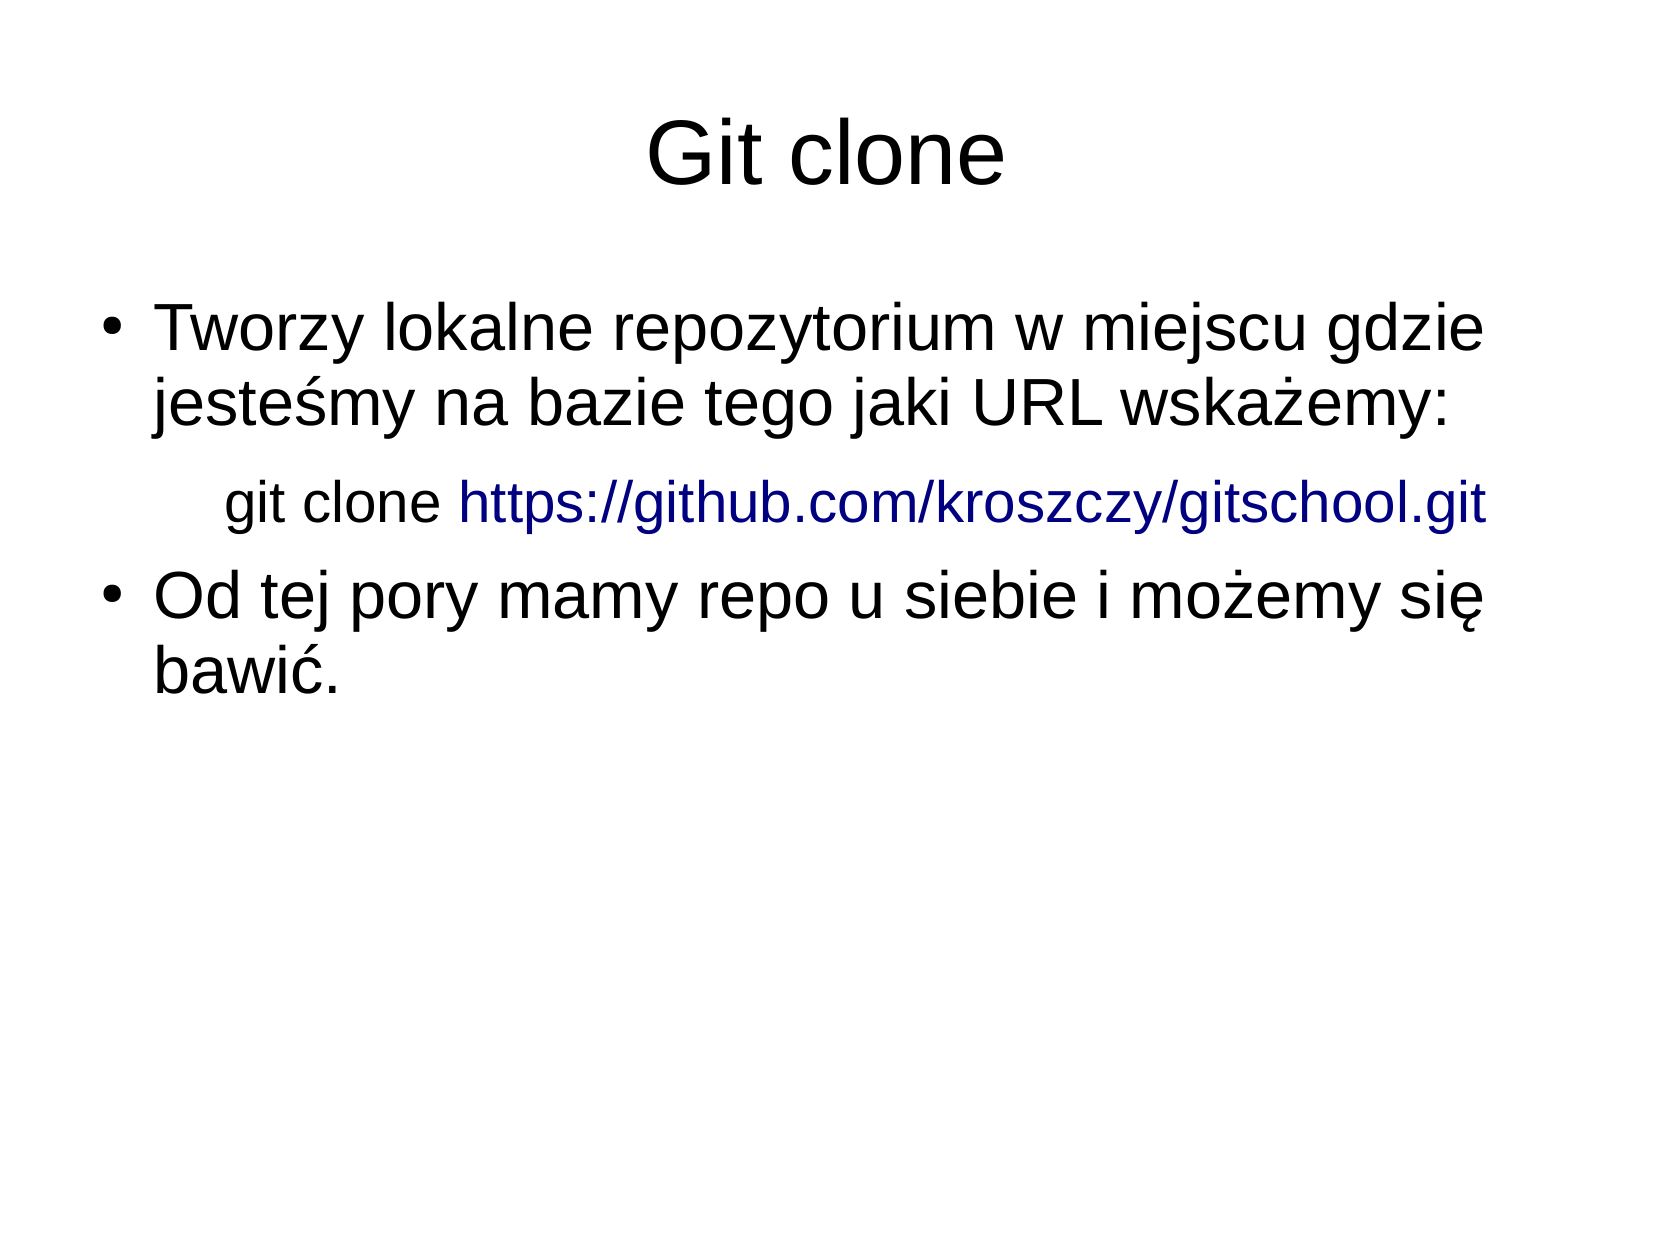

# Git clone
Tworzy lokalne repozytorium w miejscu gdzie jesteśmy na bazie tego jaki URL wskażemy:
git clone https://github.com/kroszczy/gitschool.git
Od tej pory mamy repo u siebie i możemy się bawić.